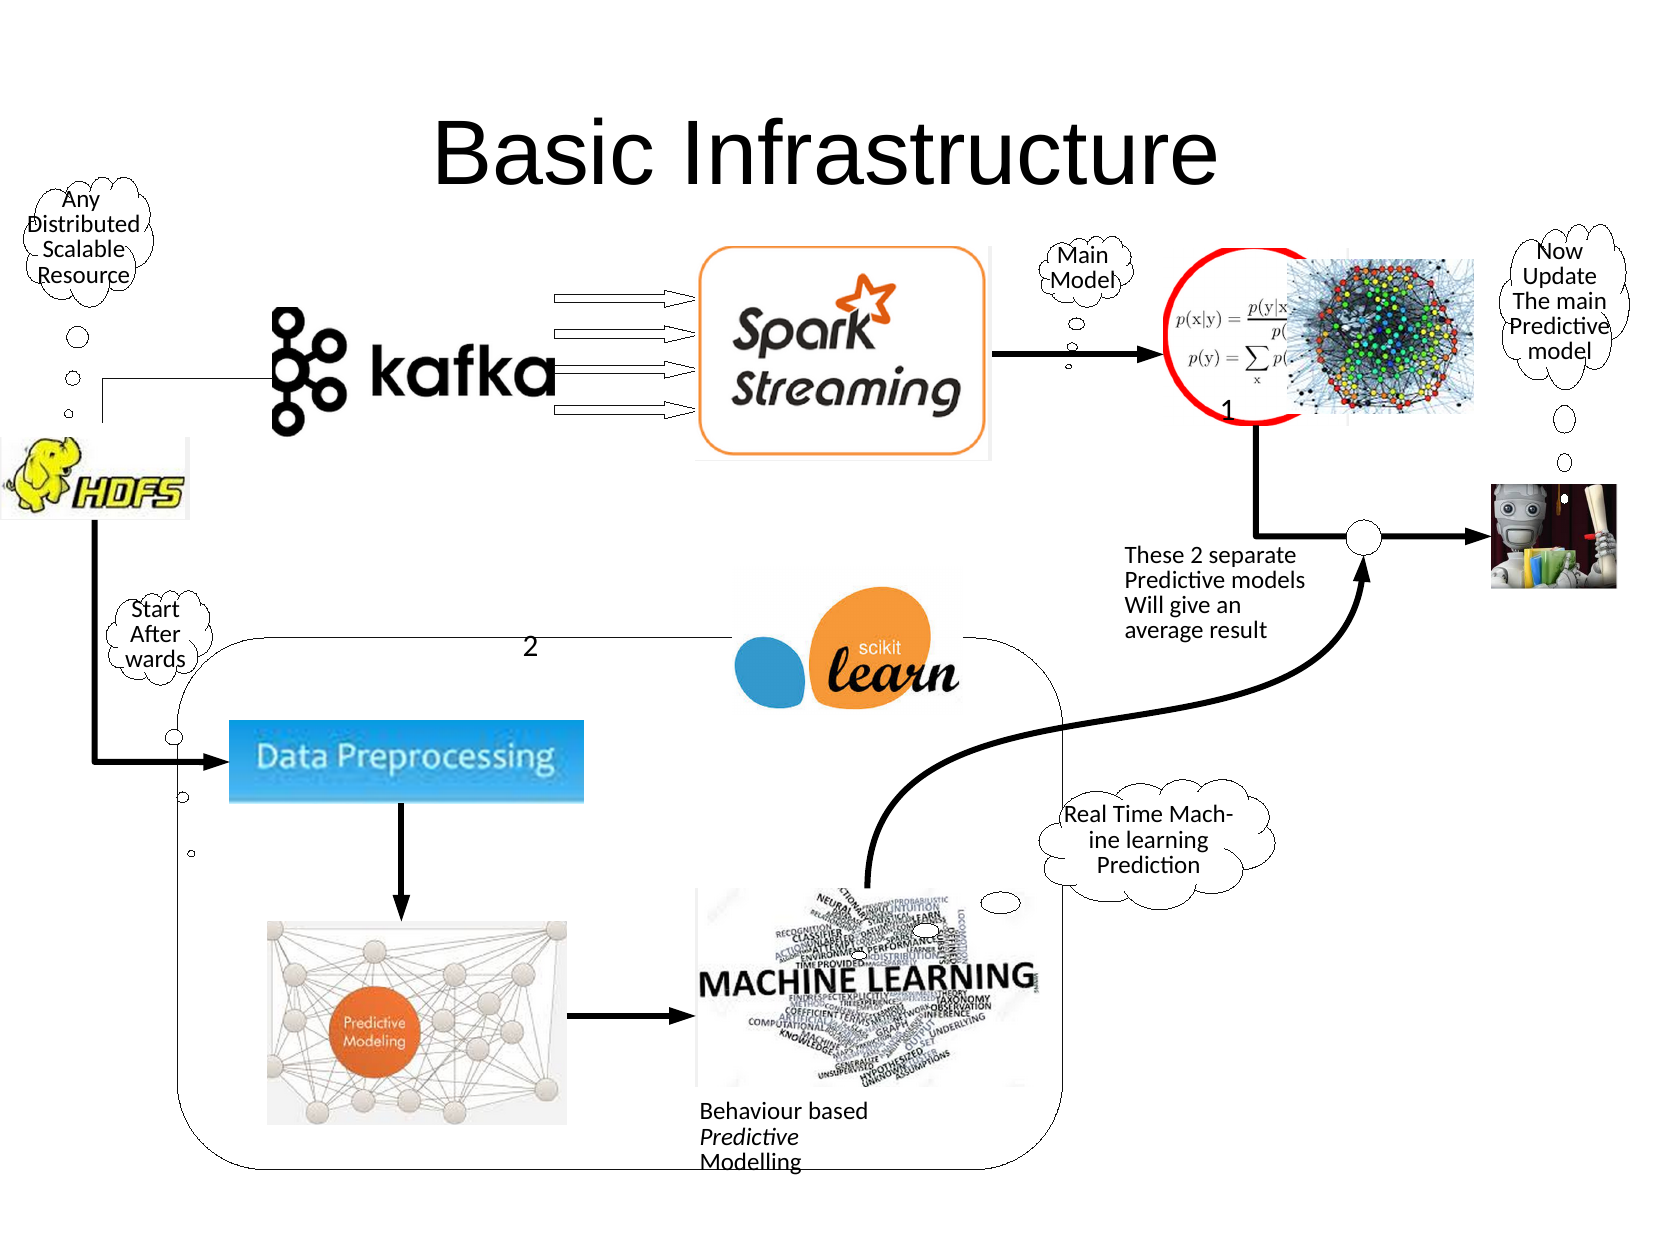

# Basic Infrastructure
Any
Distributed
Scalable
Resource
Now
Update
The main
Predictive
model
Main
Model
1
These 2 separate
Predictive models
Will give an average result
Start
After
wards
2
Real Time Mach-
ine learning
Prediction
Behaviour based Predictive
Modelling